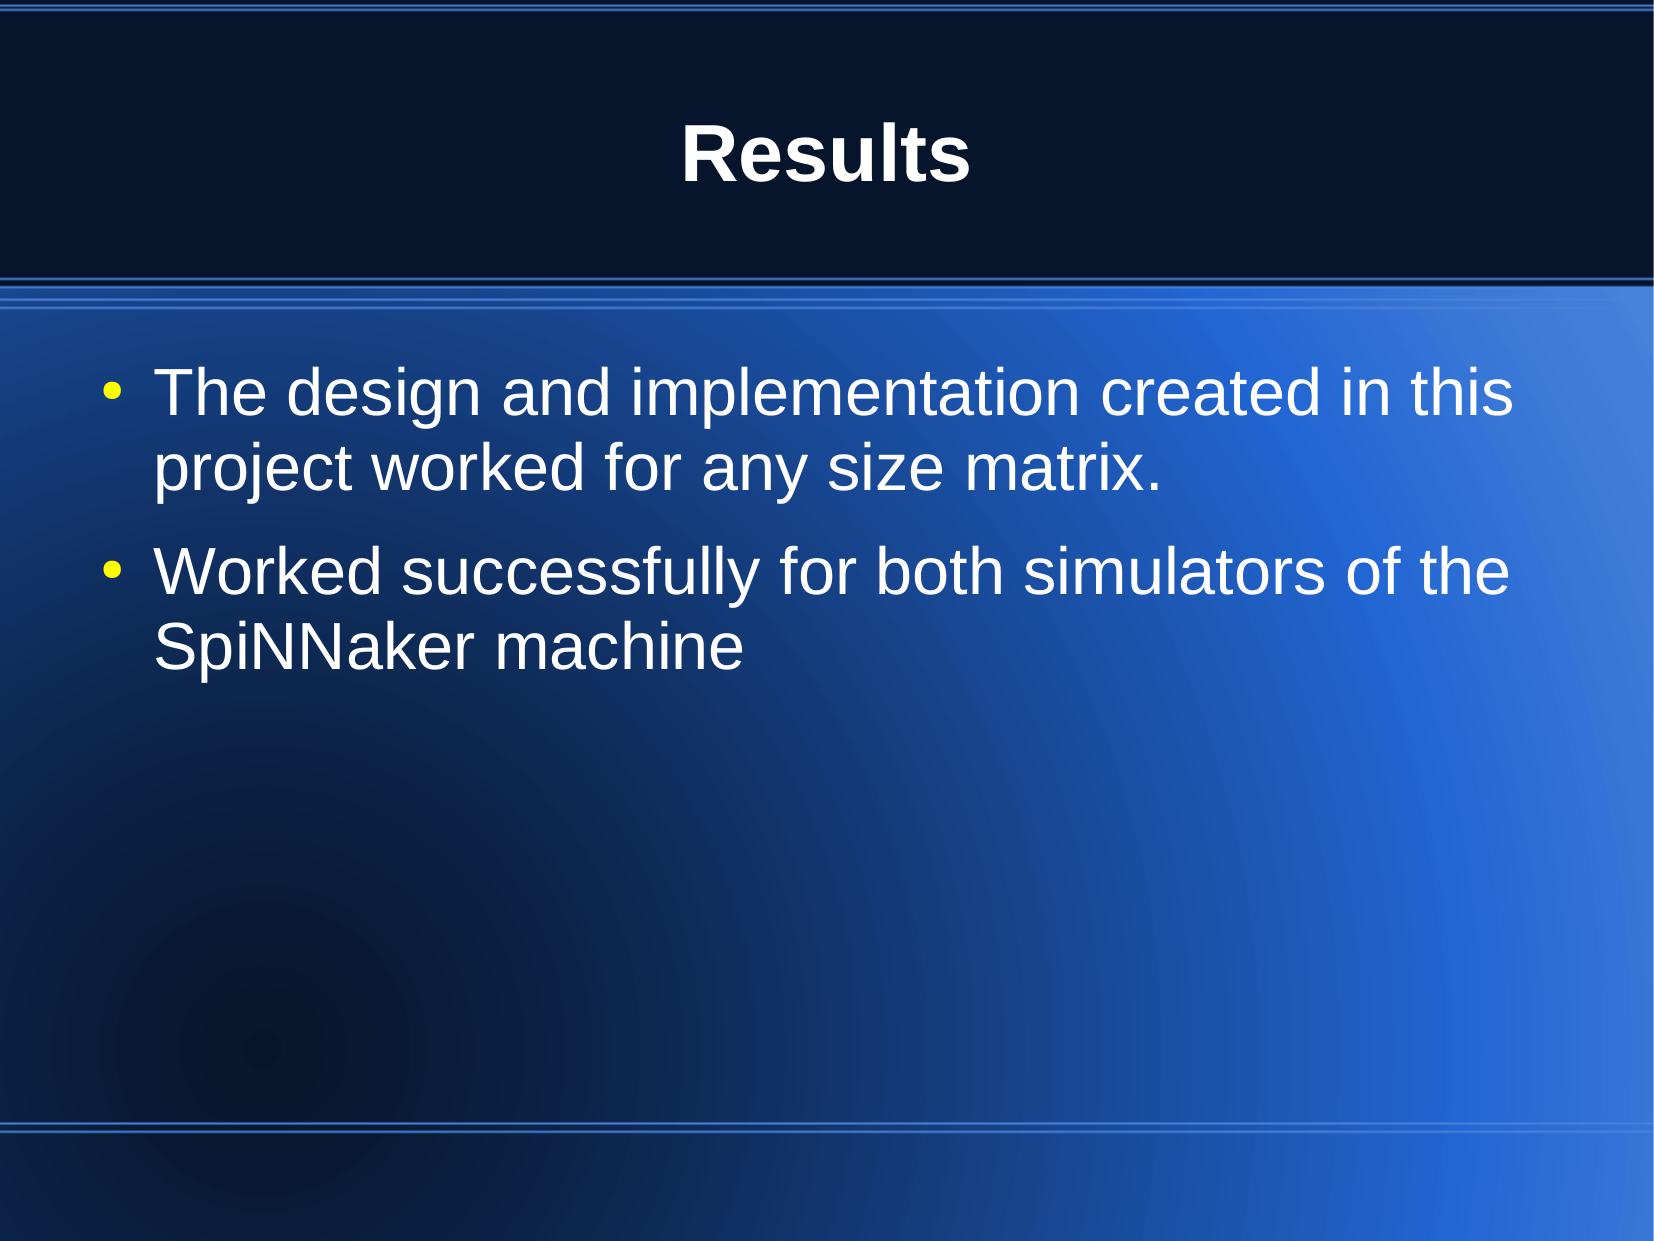

# Results
The design and implementation created in this project worked for any size matrix.
Worked successfully for both simulators of the SpiNNaker machine